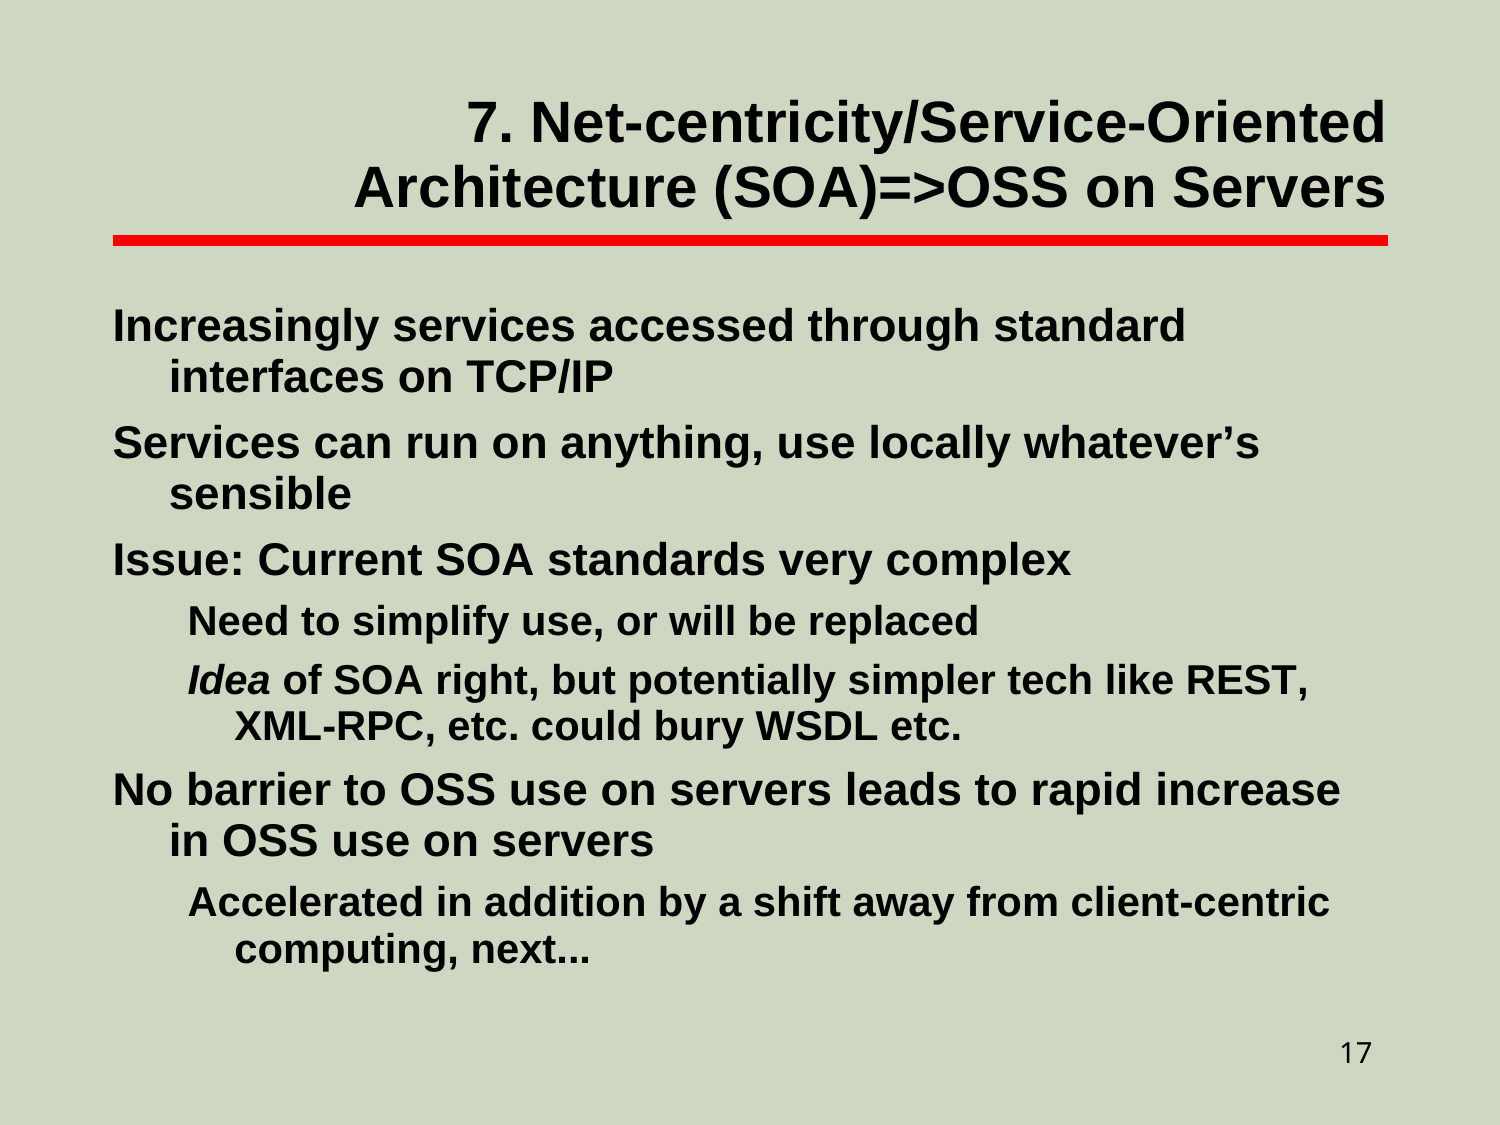

# 7. Net-centricity/Service-Oriented Architecture (SOA)=>OSS on Servers
Increasingly services accessed through standard interfaces on TCP/IP
Services can run on anything, use locally whatever’s sensible
Issue: Current SOA standards very complex
Need to simplify use, or will be replaced
Idea of SOA right, but potentially simpler tech like REST, XML-RPC, etc. could bury WSDL etc.
No barrier to OSS use on servers leads to rapid increase in OSS use on servers
Accelerated in addition by a shift away from client-centric computing, next...